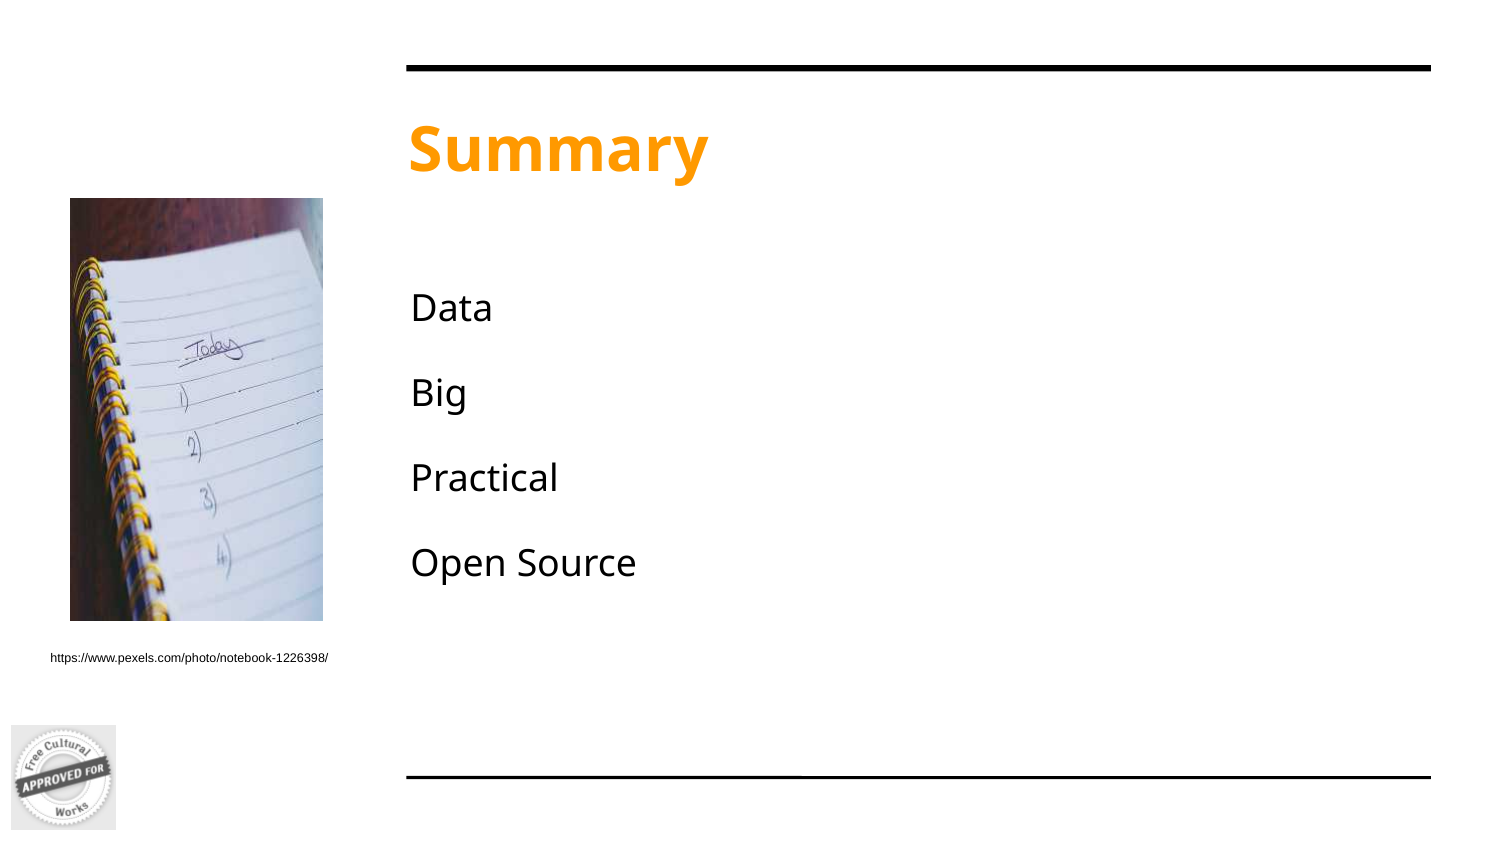

# Summary
Data
Big
Practical
Open Source
https://www.pexels.com/photo/notebook-1226398/